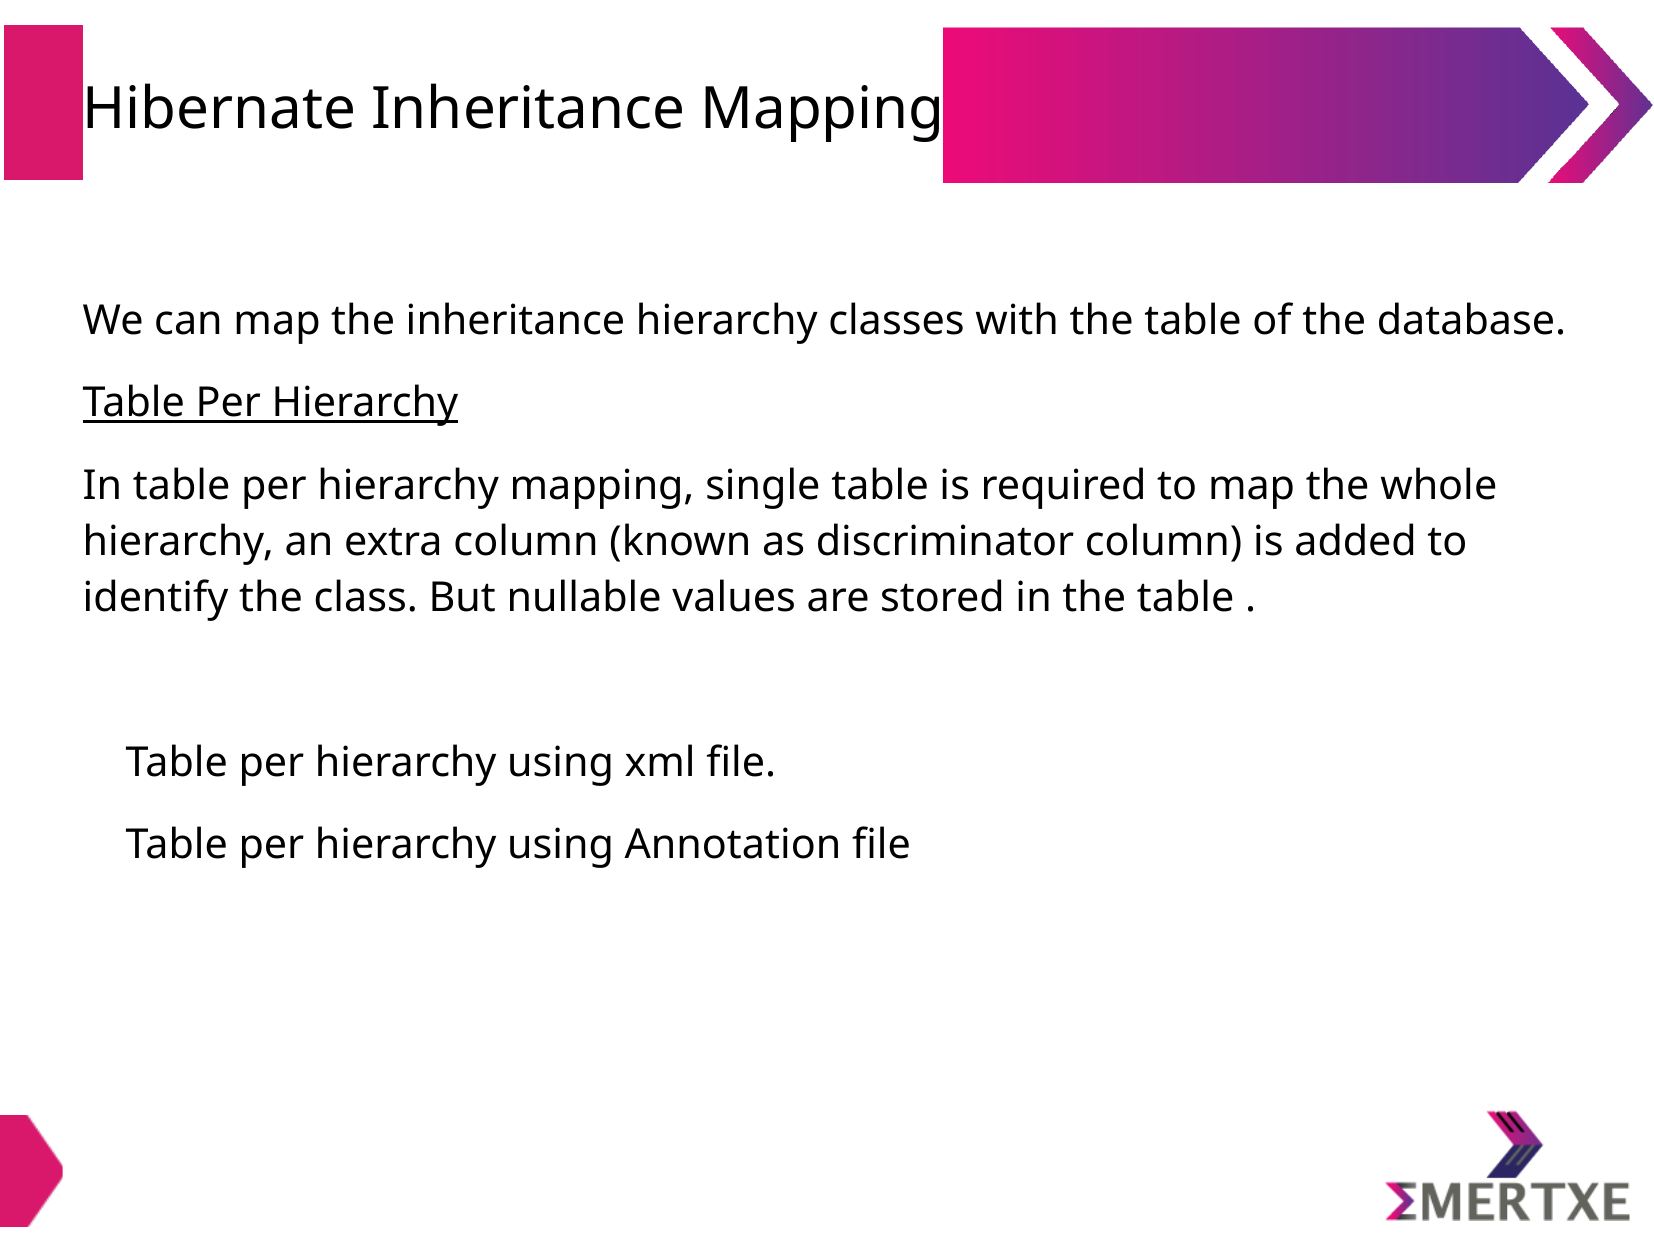

# Hibernate Inheritance Mapping
We can map the inheritance hierarchy classes with the table of the database.
Table Per Hierarchy
In table per hierarchy mapping, single table is required to map the whole hierarchy, an extra column (known as discriminator column) is added to identify the class. But nullable values are stored in the table .
 Table per hierarchy using xml file.
 Table per hierarchy using Annotation file